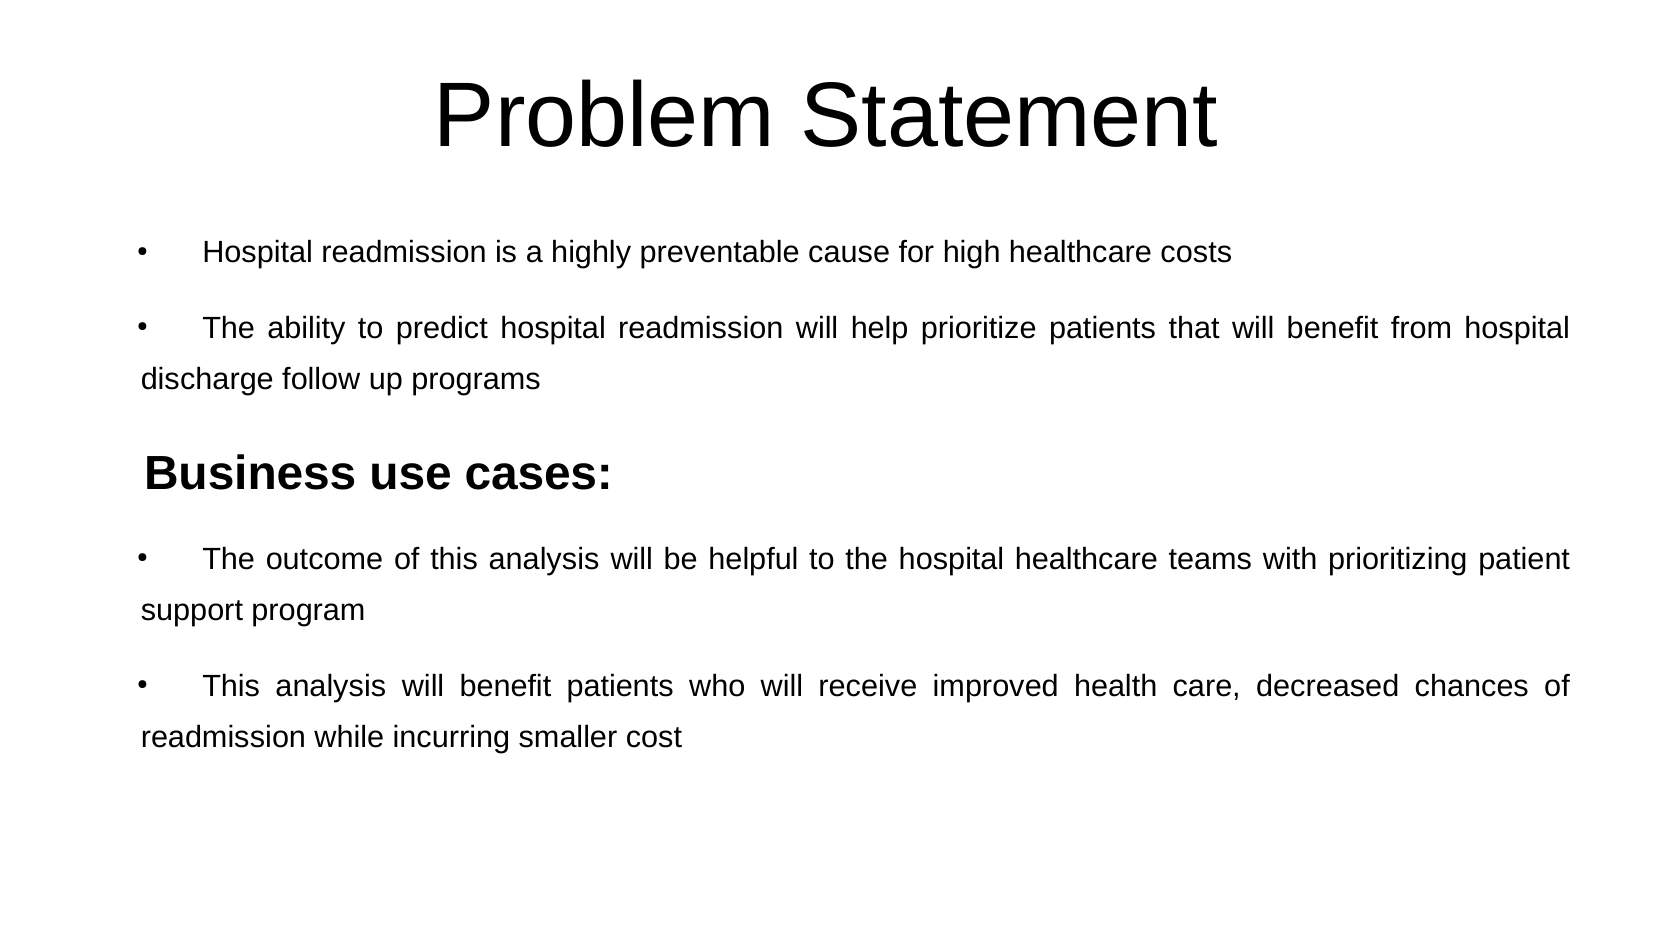

# Problem Statement
Hospital readmission is a highly preventable cause for high healthcare costs
The ability to predict hospital readmission will help prioritize patients that will benefit from hospital discharge follow up programs
Business use cases:
The outcome of this analysis will be helpful to the hospital healthcare teams with prioritizing patient support program
This analysis will benefit patients who will receive improved health care, decreased chances of readmission while incurring smaller cost